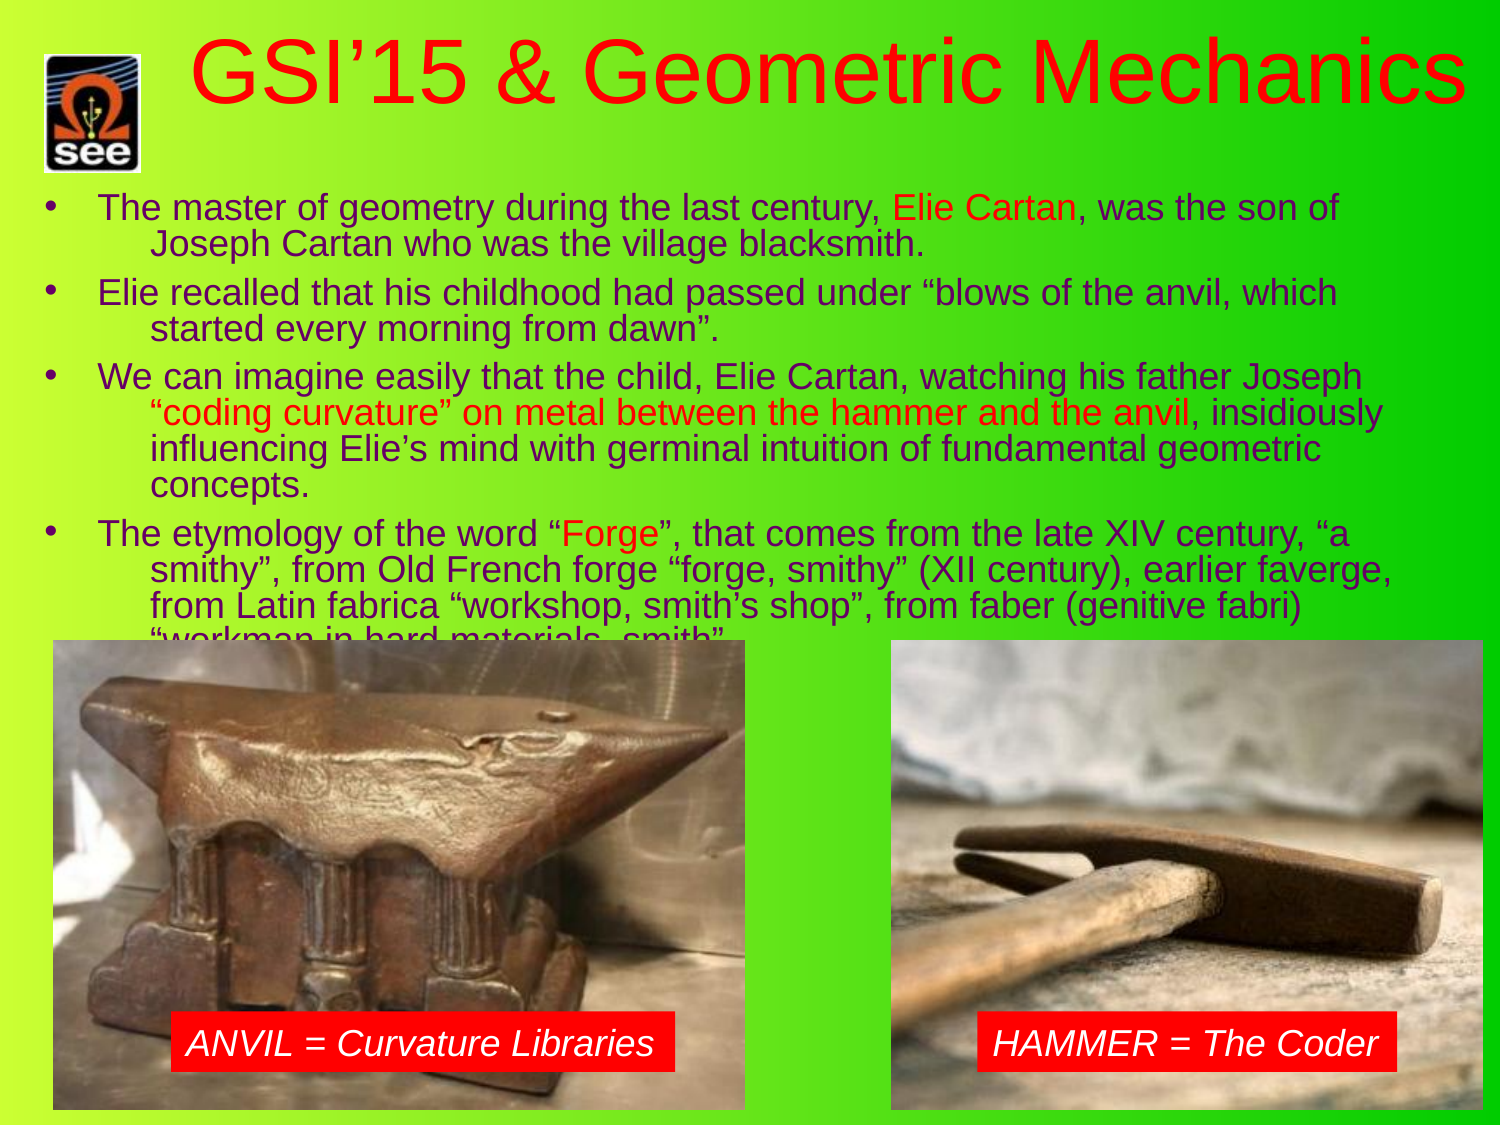

GSI’15 & Geometric Mechanics
The master of geometry during the last century, Elie Cartan, was the son of Joseph Cartan who was the village blacksmith.
Elie recalled that his childhood had passed under “blows of the anvil, which started every morning from dawn”.
We can imagine easily that the child, Elie Cartan, watching his father Joseph “coding curvature” on metal between the hammer and the anvil, insidiously influencing Elie’s mind with germinal intuition of fundamental geometric concepts.
The etymology of the word “Forge”, that comes from the late XIV century, “a smithy”, from Old French forge “forge, smithy” (XII century), earlier faverge, from Latin fabrica “workshop, smith’s shop”, from faber (genitive fabri) “workman in hard materials, smith”.
ANVIL = Curvature Libraries
HAMMER = The Coder